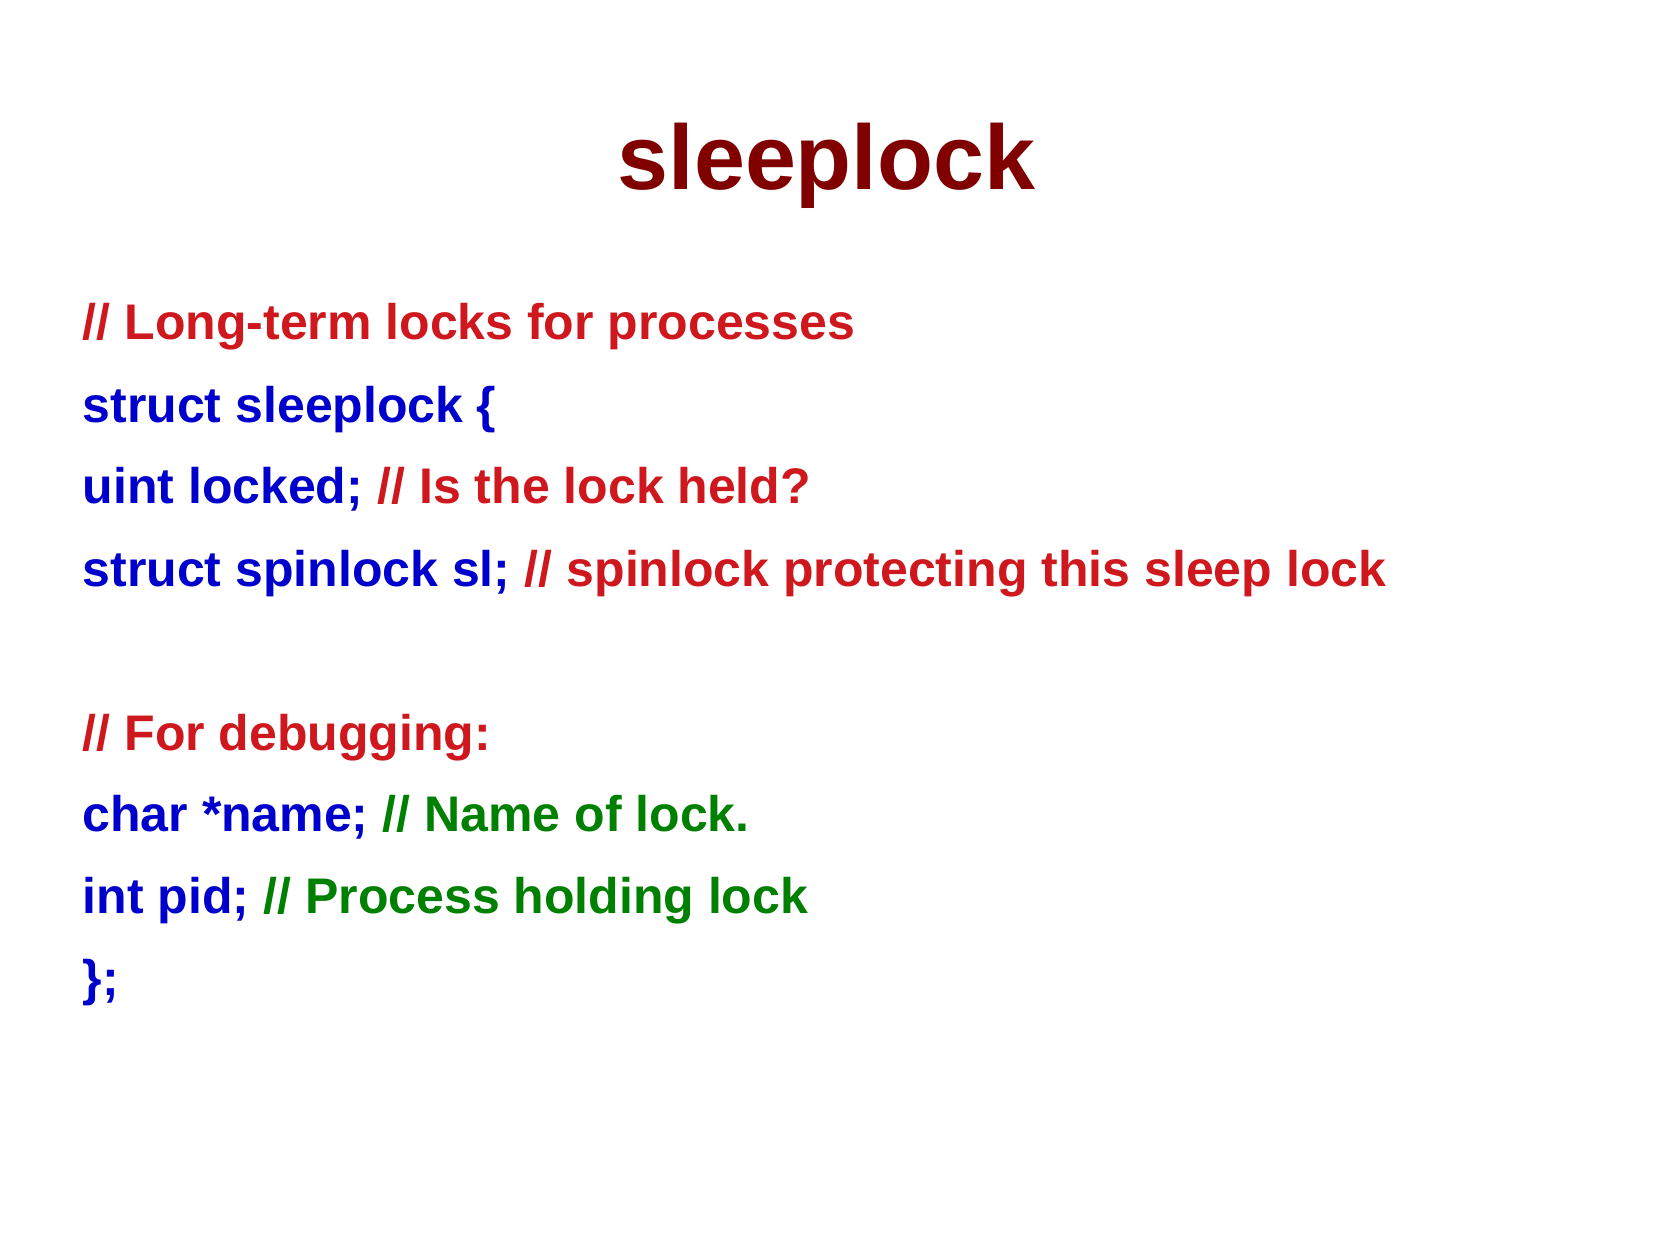

# sleeplock
// Long-term locks for processes
struct sleeplock {
uint locked; // Is the lock held?
struct spinlock sl; // spinlock protecting this sleep lock
// For debugging:
char *name; // Name of lock.
int pid; // Process holding lock
};